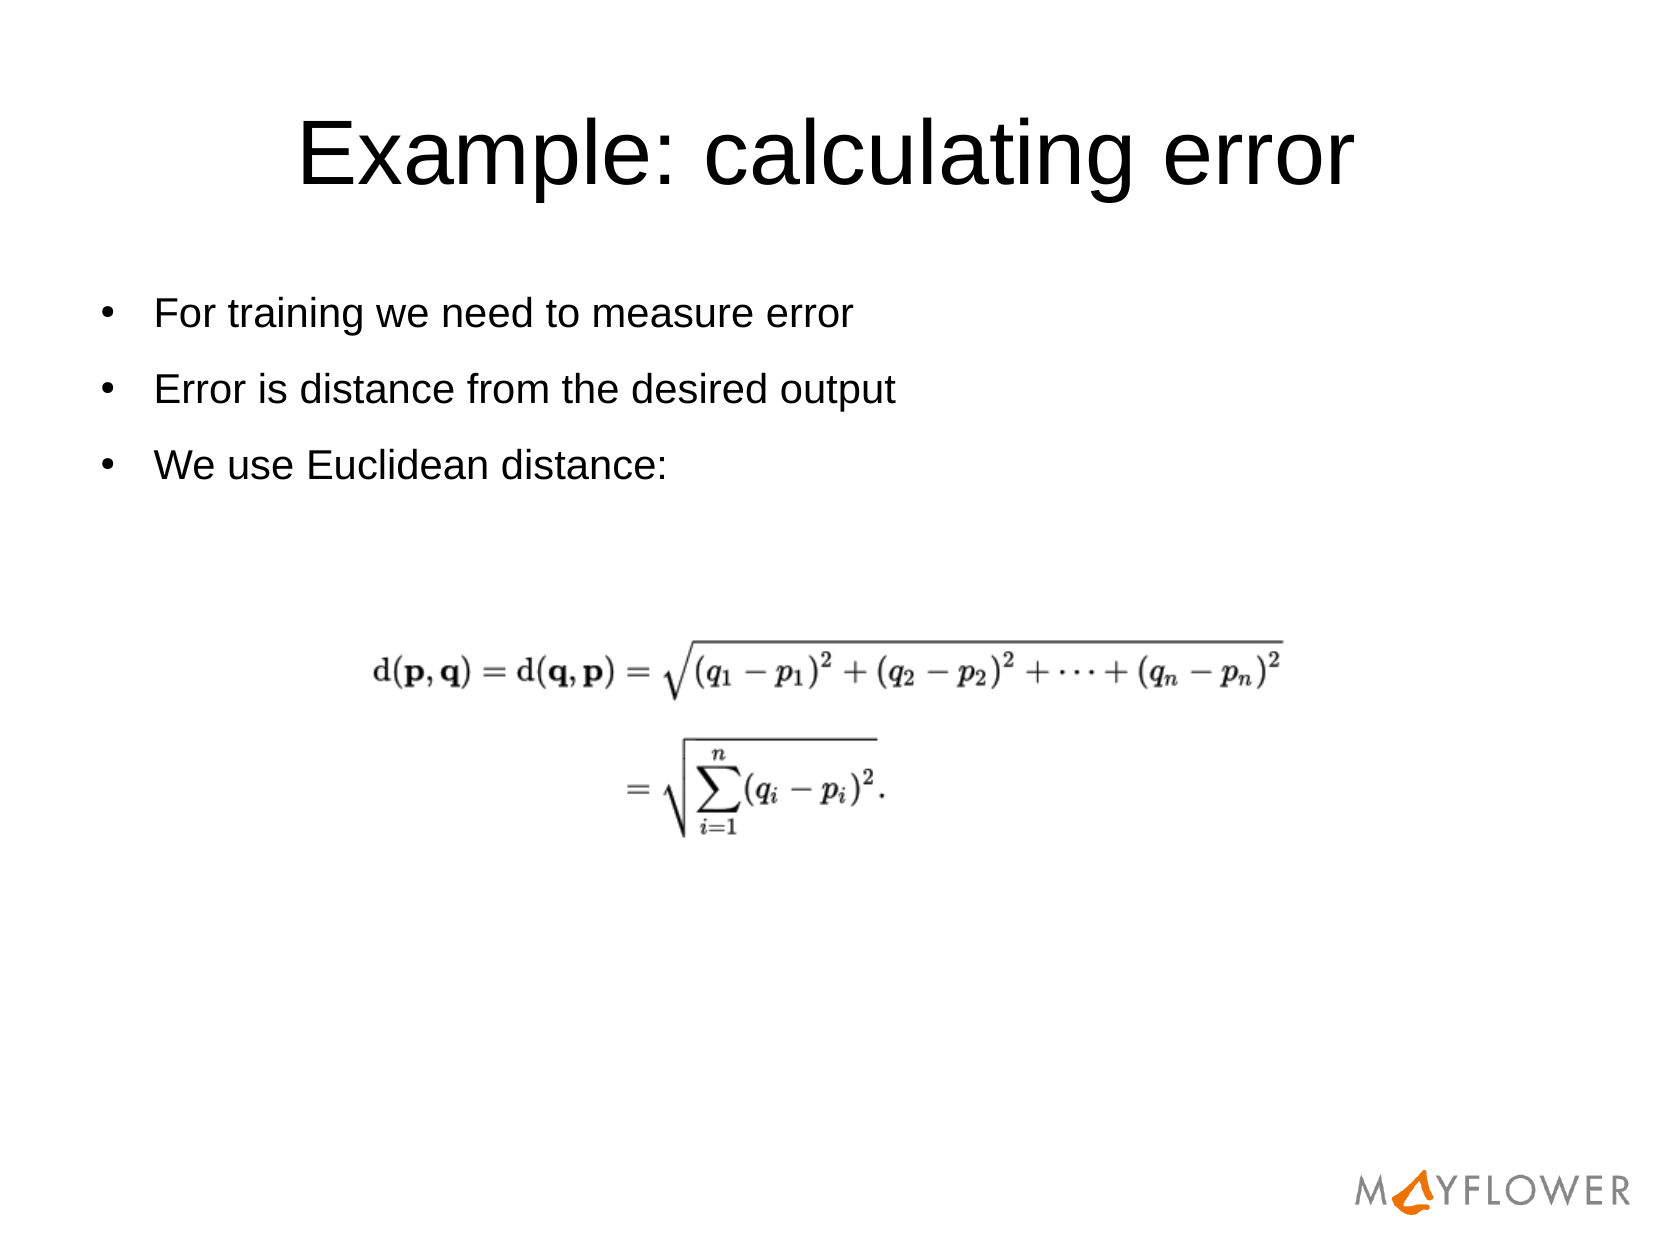

# Example: calculating error
For training we need to measure error
Error is distance from the desired output
We use Euclidean distance: